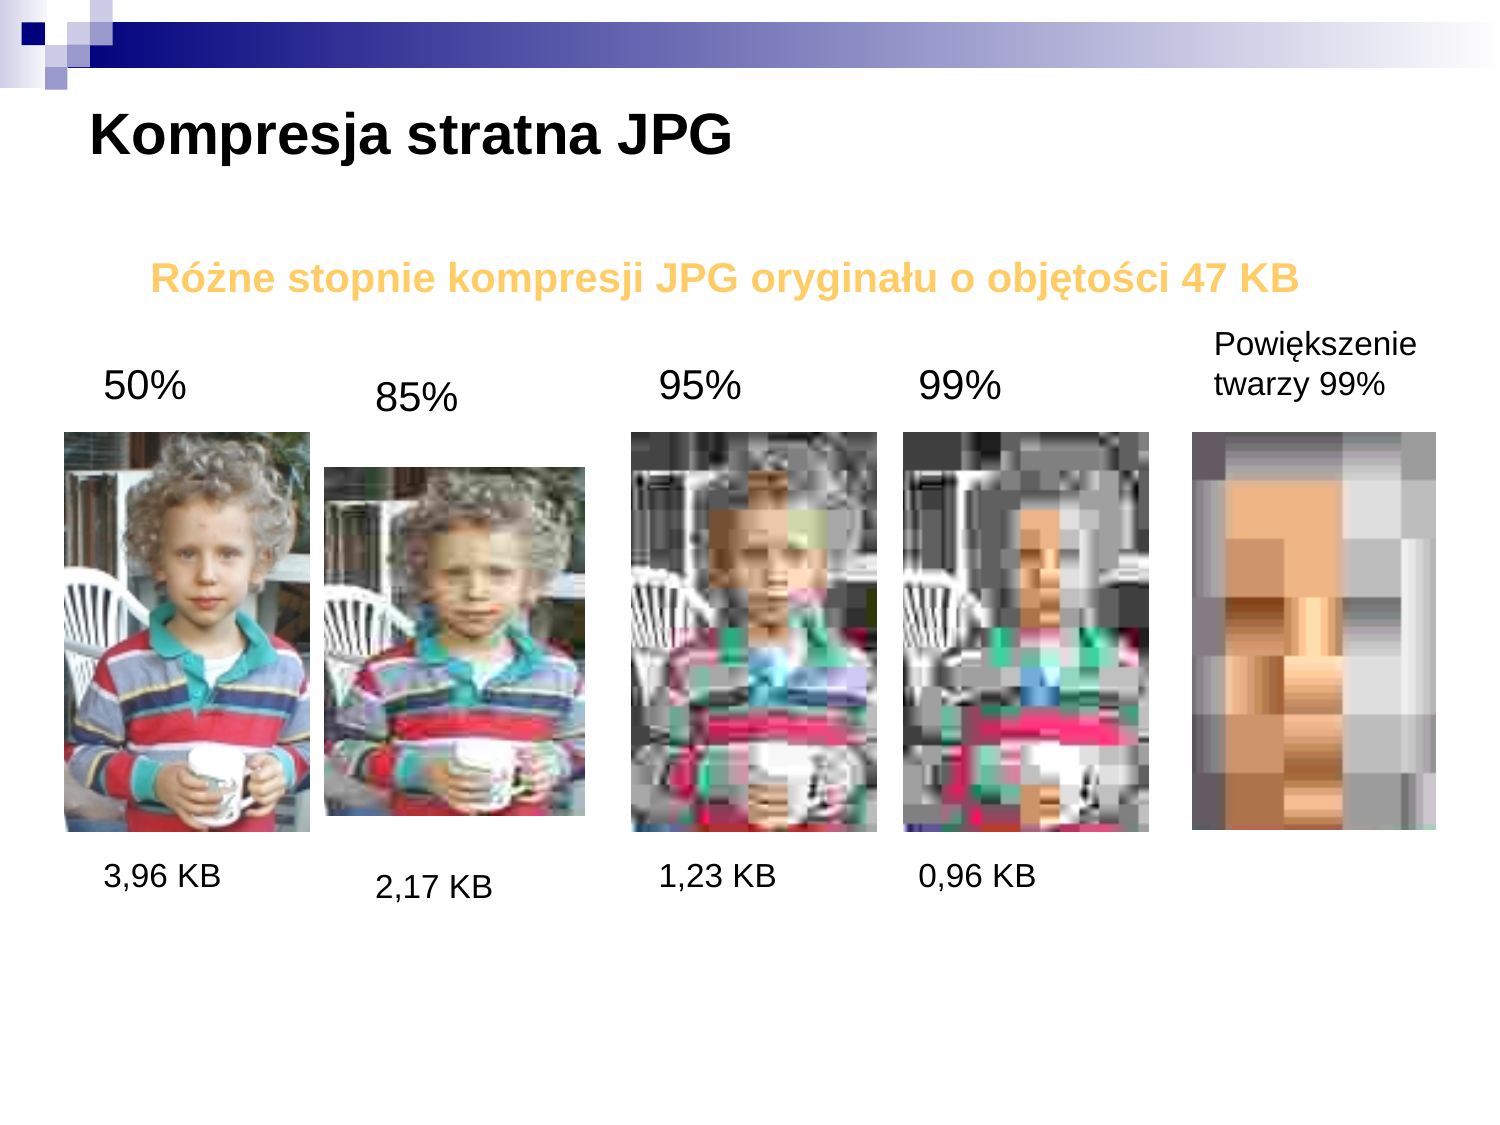

# Kompresja stratna JPG
Różne stopnie kompresji JPG oryginału o objętości 47 KB
Powiększenie twarzy 99%
50%
95%
99%
85%
3,96 KB
1,23 KB
0,96 KB
2,17 KB